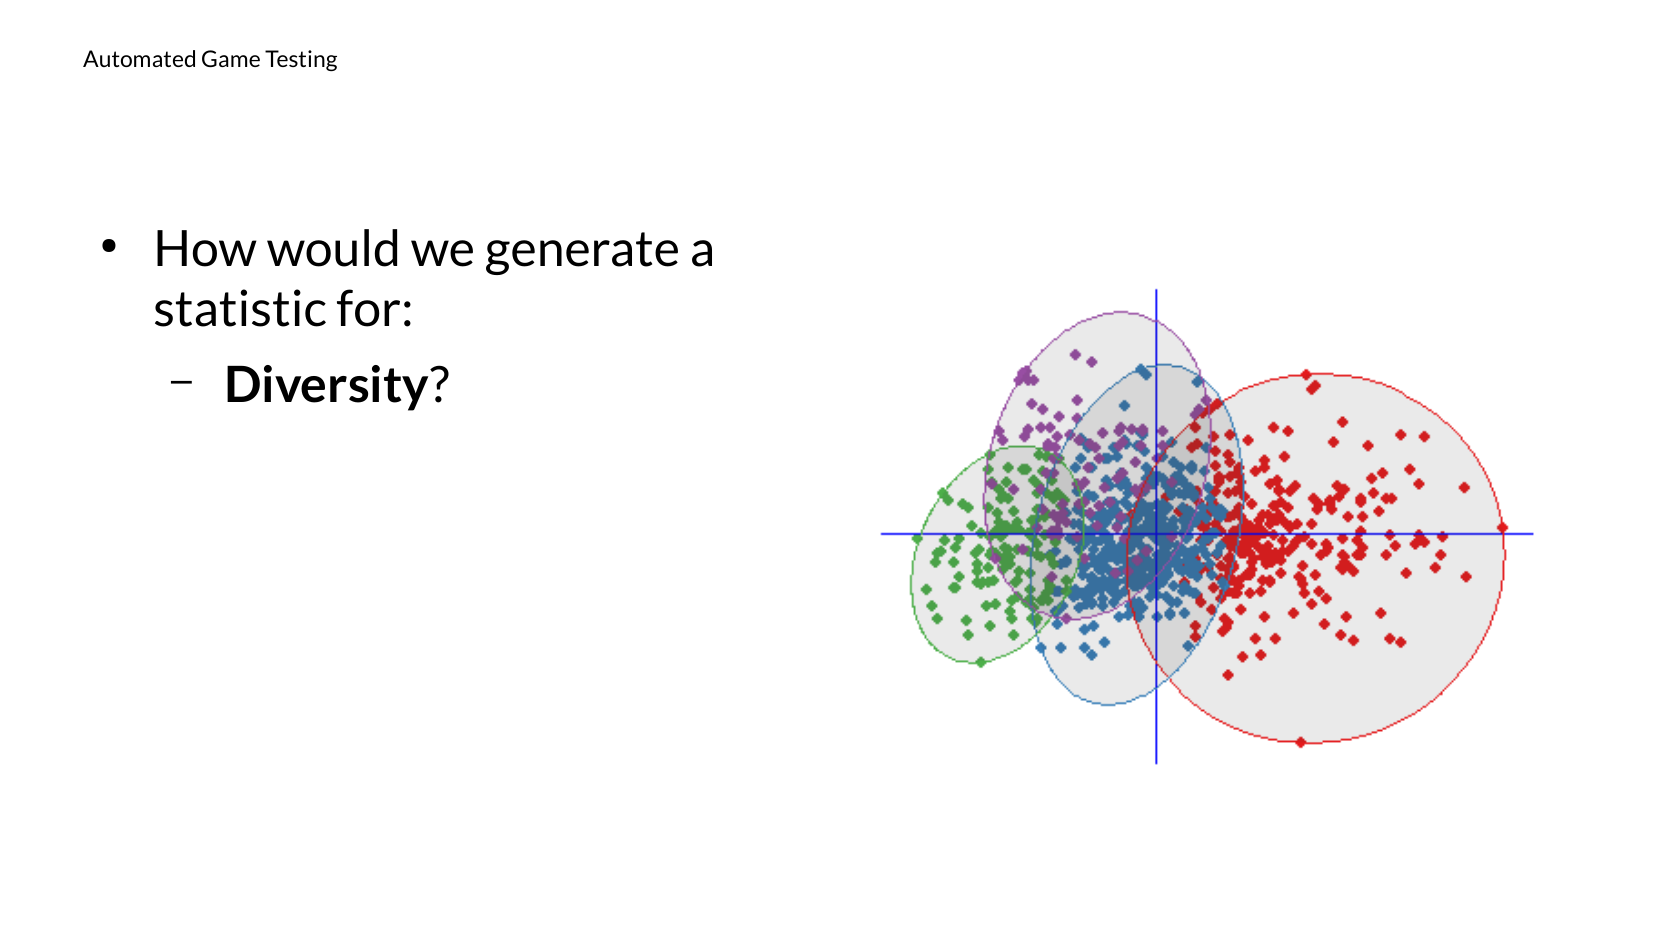

# Automated Game Testing
How would we generate a statistic for:
Diversity?